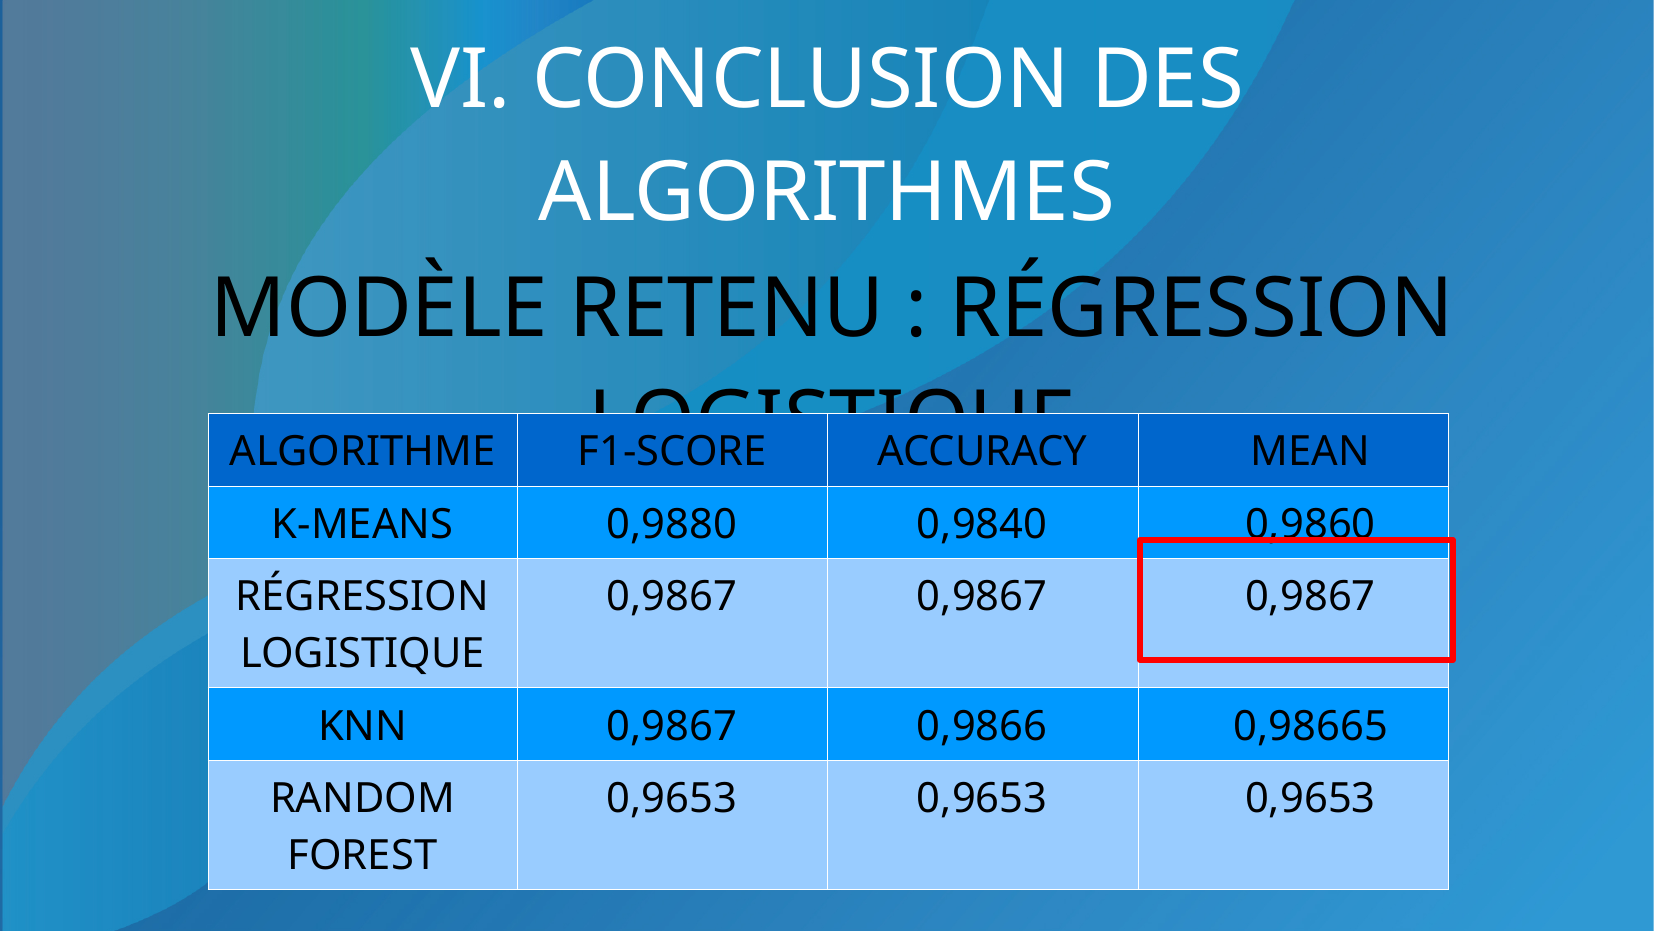

# VI. CONCLUSION DES ALGORITHMES
MODÈLE RETENU : RÉGRESSION LOGISTIQUE
| ALGORITHME | F1-SCORE | ACCURACY | MEAN |
| --- | --- | --- | --- |
| K-MEANS | 0,9880 | 0,9840 | 0,9860 |
| RÉGRESSION LOGISTIQUE | 0,9867 | 0,9867 | 0,9867 |
| KNN | 0,9867 | 0,9866 | 0,98665 |
| RANDOM FOREST | 0,9653 | 0,9653 | 0,9653 |